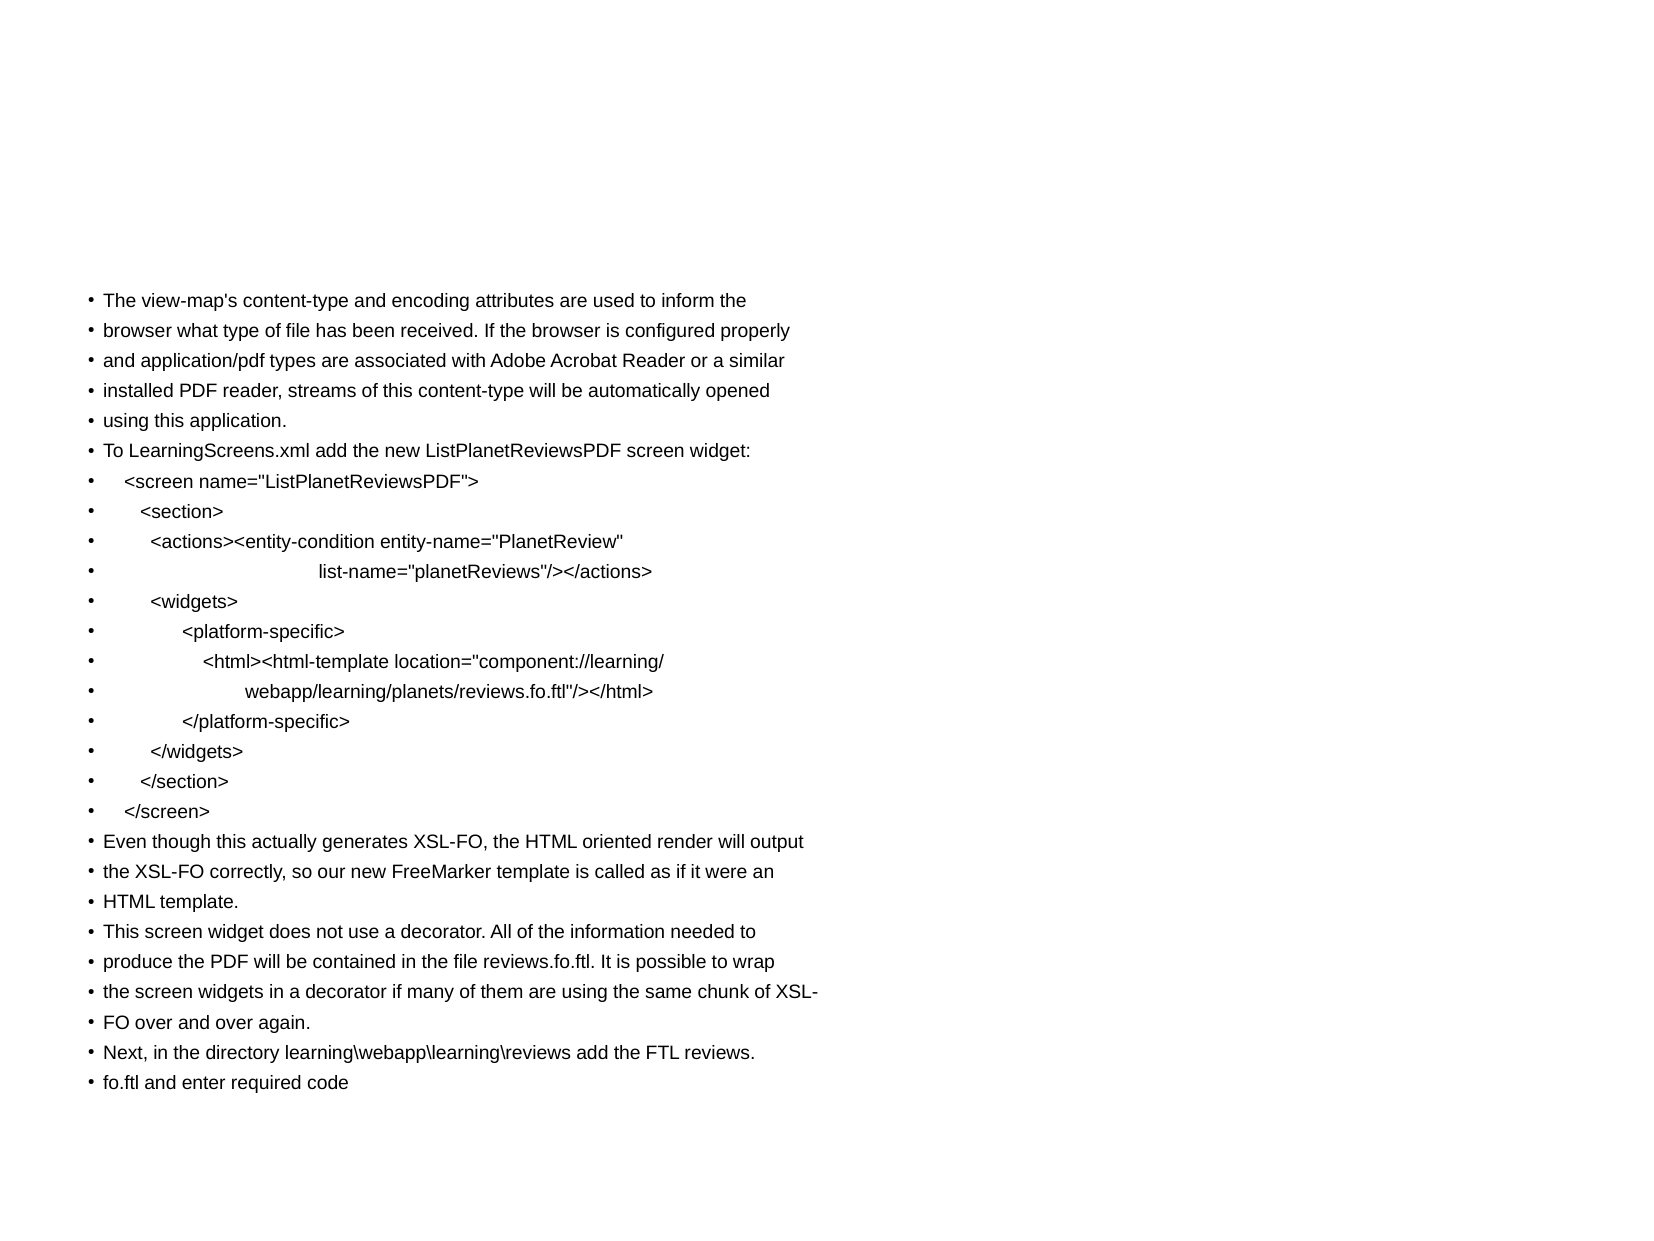

#
The view-map's content-type and encoding attributes are used to inform the
browser what type of file has been received. If the browser is configured properly
and application/pdf types are associated with Adobe Acrobat Reader or a similar
installed PDF reader, streams of this content-type will be automatically opened
using this application.
To LearningScreens.xml add the new ListPlanetReviewsPDF screen widget:
 <screen name="ListPlanetReviewsPDF">
 <section>
 <actions><entity-condition entity-name="PlanetReview"
 list-name="planetReviews"/></actions>
 <widgets>
 <platform-specific>
 <html><html-template location="component://learning/
 webapp/learning/planets/reviews.fo.ftl"/></html>
 </platform-specific>
 </widgets>
 </section>
 </screen>
Even though this actually generates XSL-FO, the HTML oriented render will output
the XSL-FO correctly, so our new FreeMarker template is called as if it were an
HTML template.
This screen widget does not use a decorator. All of the information needed to
produce the PDF will be contained in the file reviews.fo.ftl. It is possible to wrap
the screen widgets in a decorator if many of them are using the same chunk of XSL-
FO over and over again.
Next, in the directory learning\webapp\learning\reviews add the FTL reviews.
fo.ftl and enter required code